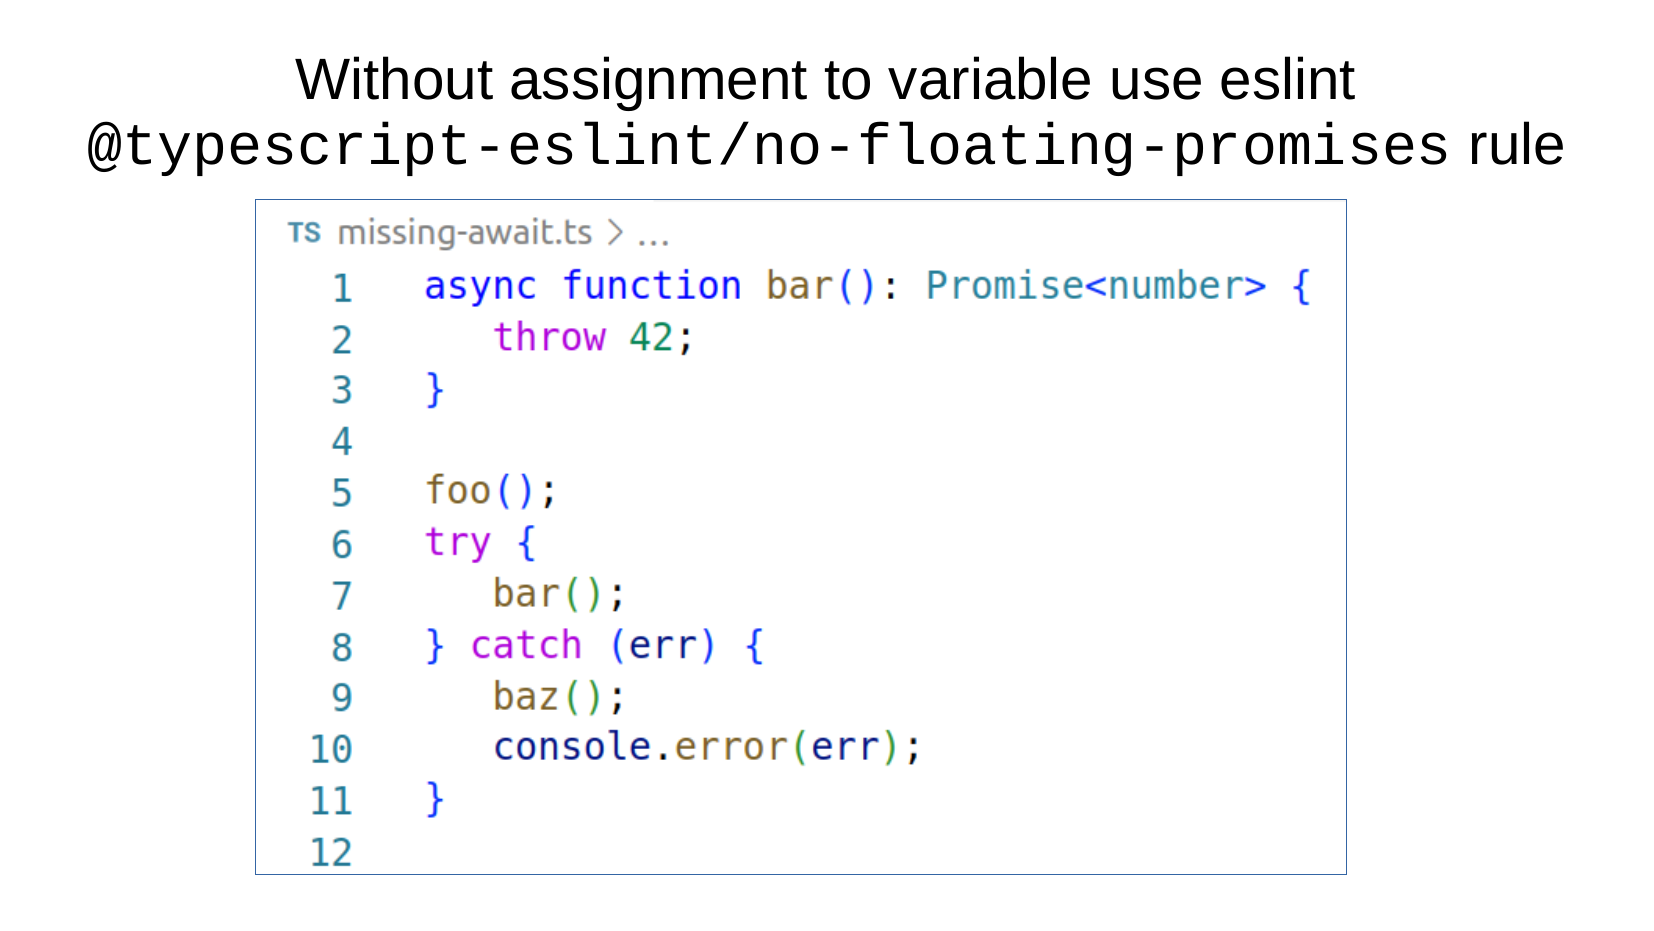

# Without assignment to variable use eslint @typescript-eslint/no-floating-promises rule